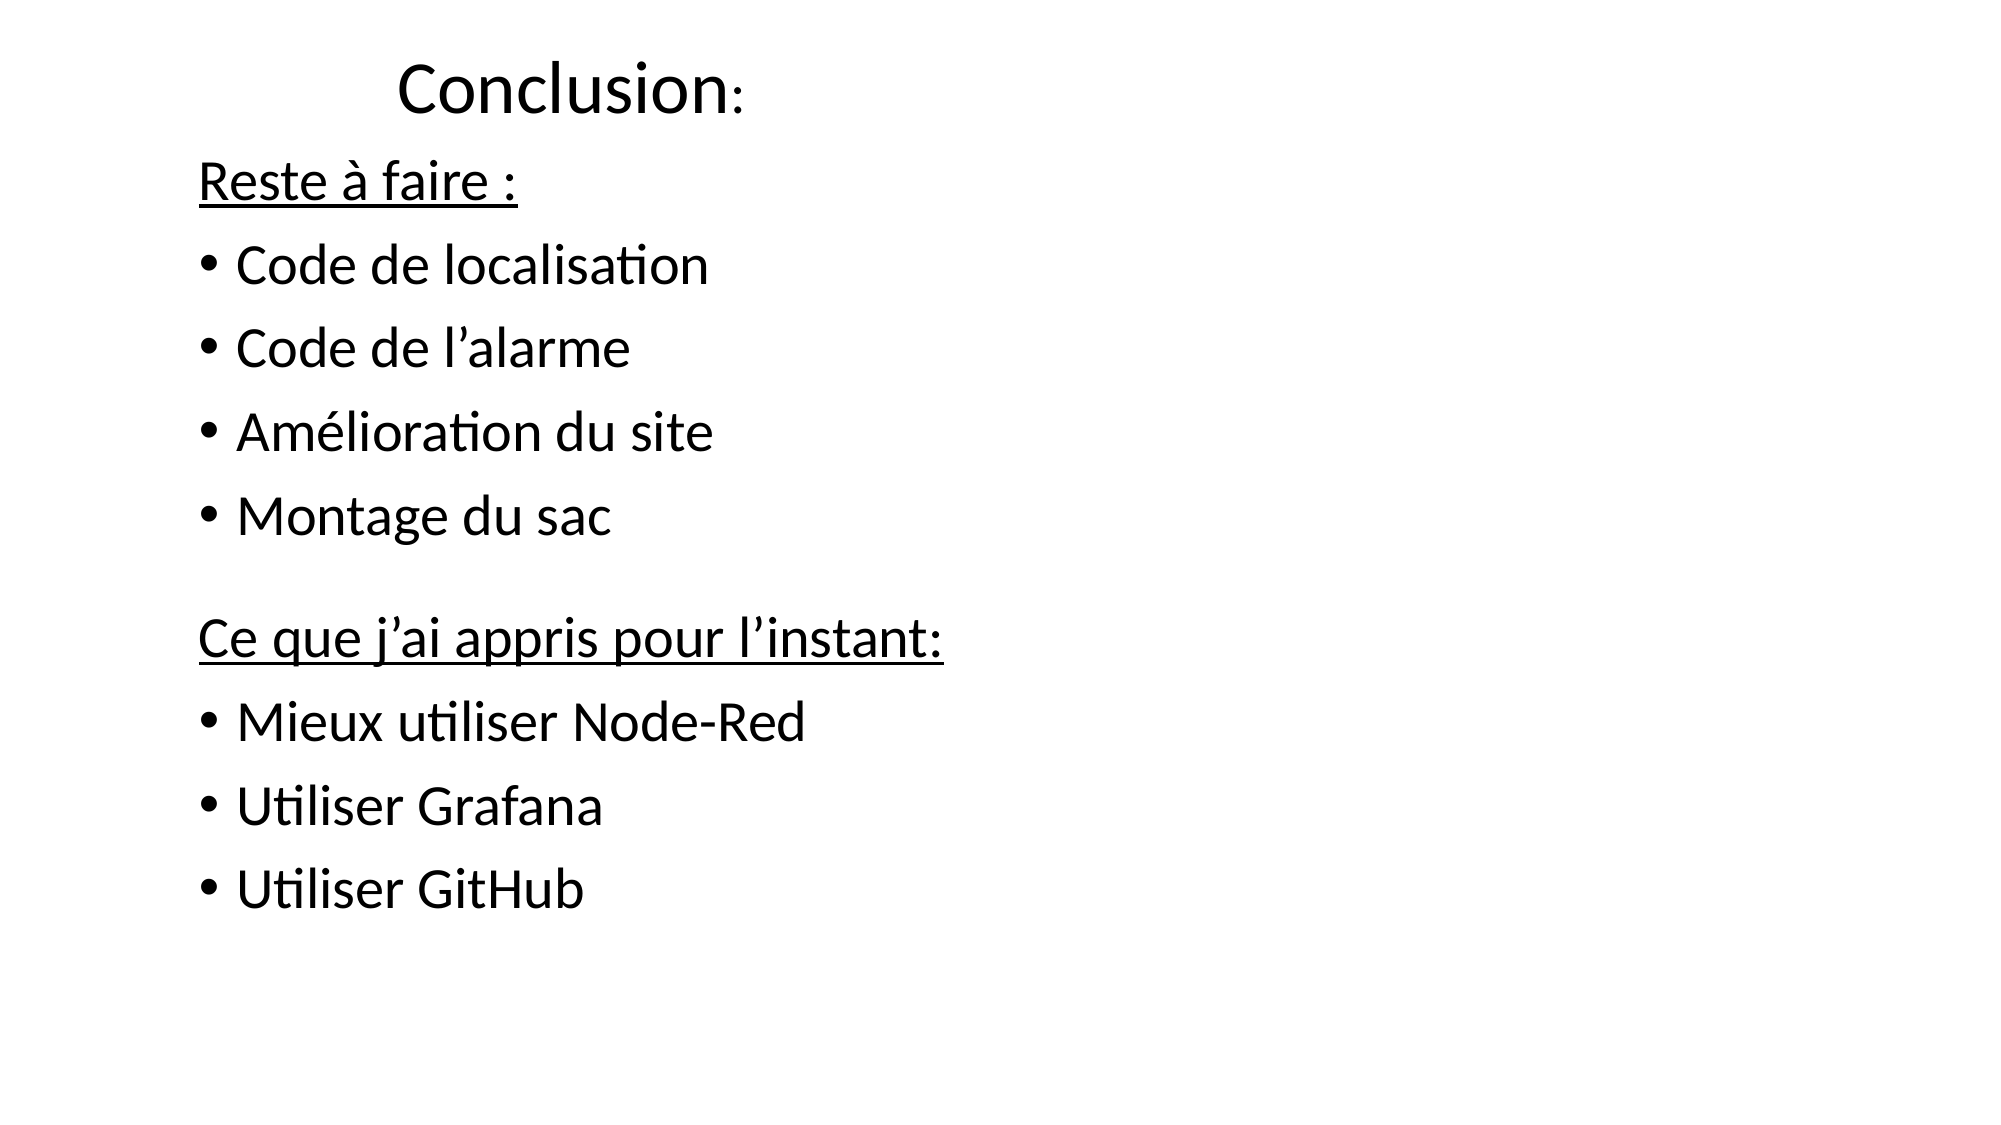

# Conclusion:
Reste à faire :
Code de localisation
Code de l’alarme
Amélioration du site
Montage du sac
Ce que j’ai appris pour l’instant:
Mieux utiliser Node-Red
Utiliser Grafana
Utiliser GitHub